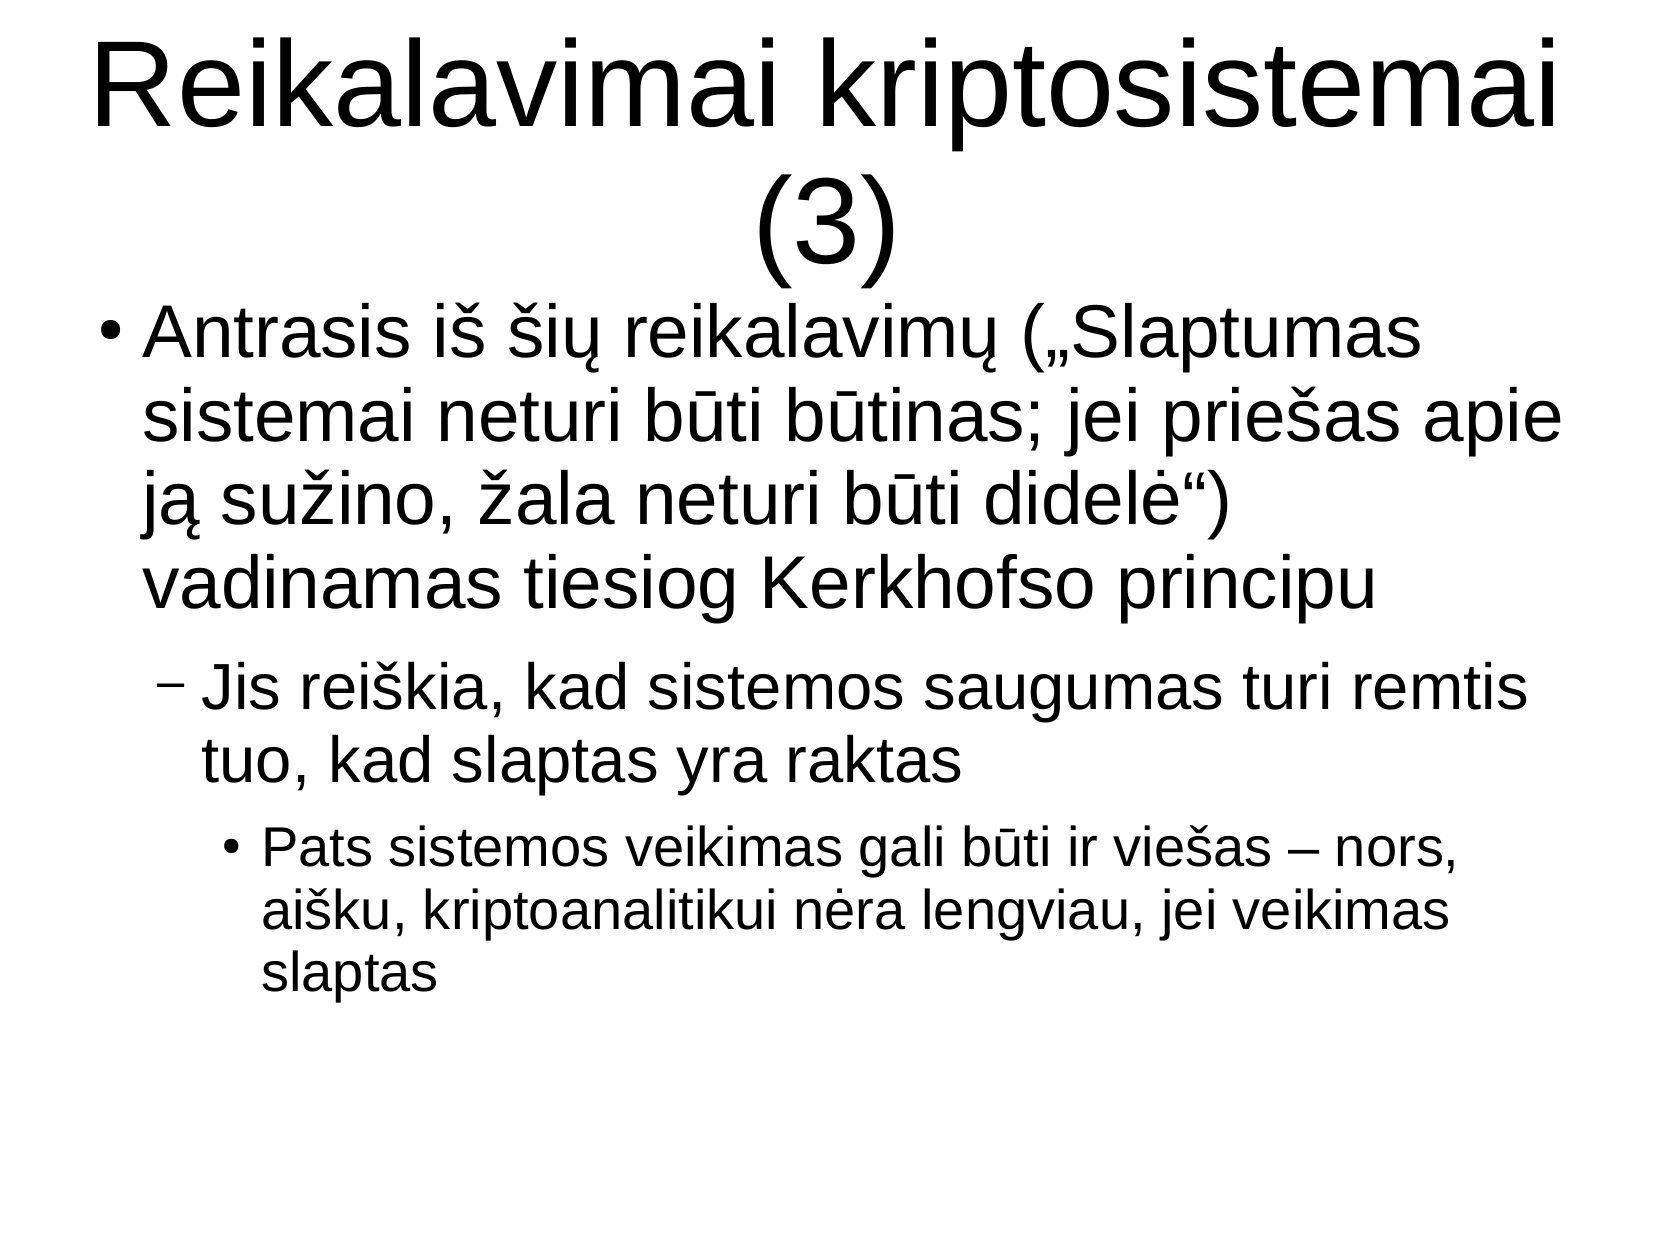

# Reikalavimai kriptosistemai (3)
Antrasis iš šių reikalavimų („Slaptumas sistemai neturi būti būtinas; jei priešas apie ją sužino, žala neturi būti didelė“) vadinamas tiesiog Kerkhofso principu
Jis reiškia, kad sistemos saugumas turi remtis tuo, kad slaptas yra raktas
Pats sistemos veikimas gali būti ir viešas – nors, aišku, kriptoanalitikui nėra lengviau, jei veikimas slaptas